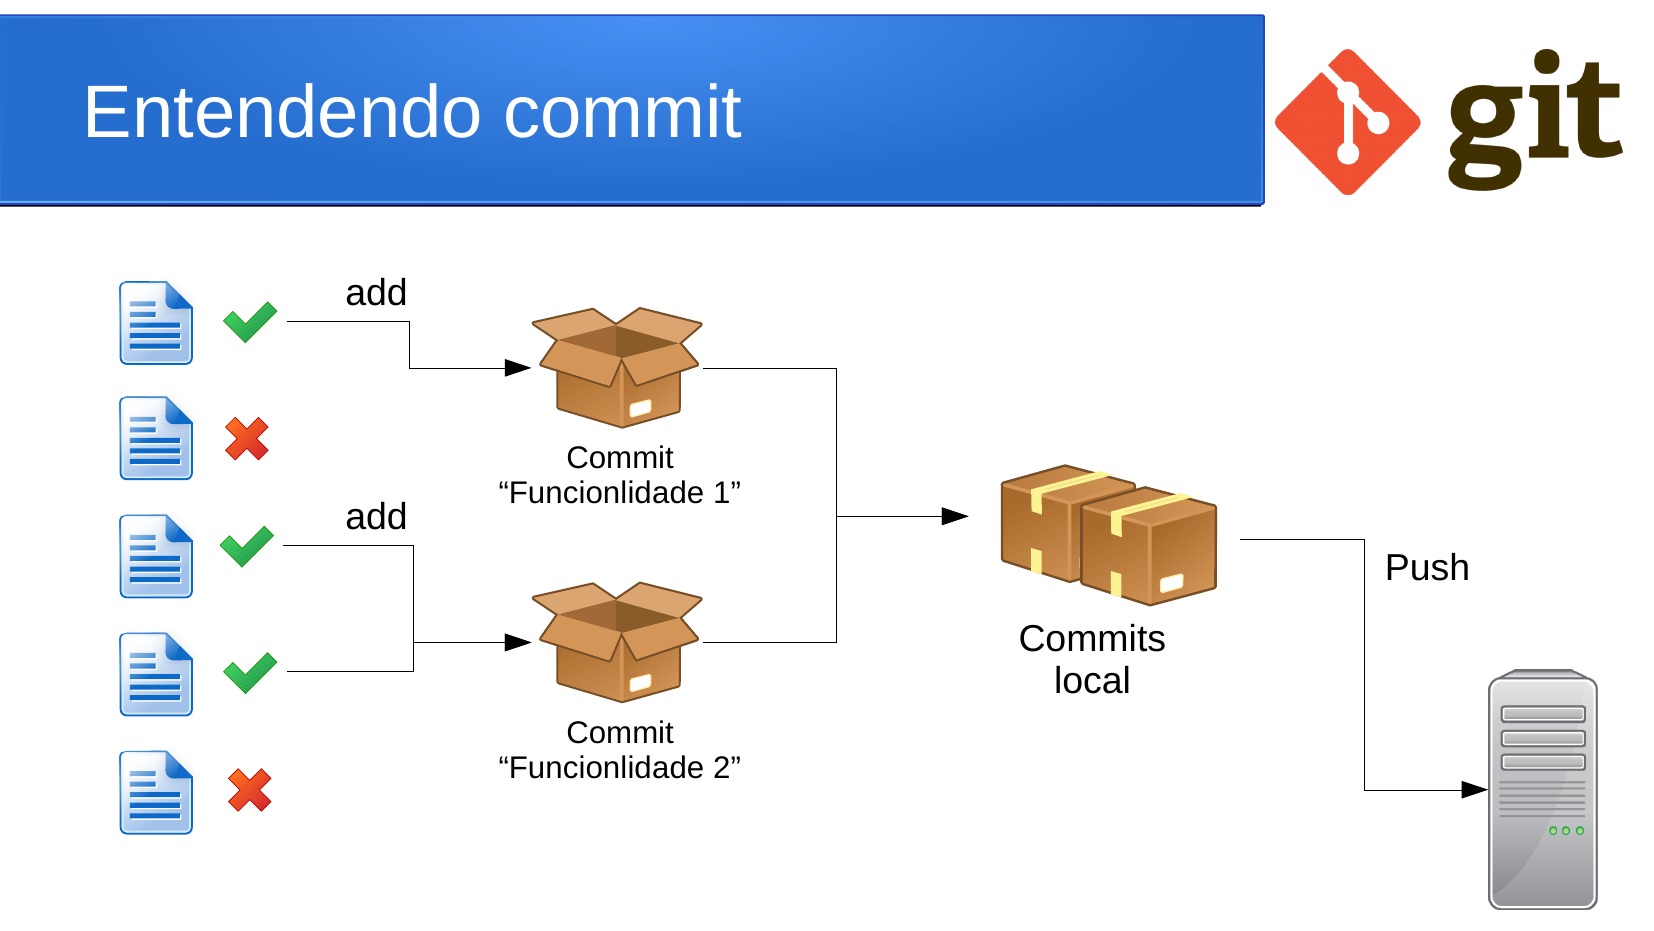

# Entendendo commit
add
Commit “Funcionlidade 1”
add
Push
Commits local
Commit “Funcionlidade 2”